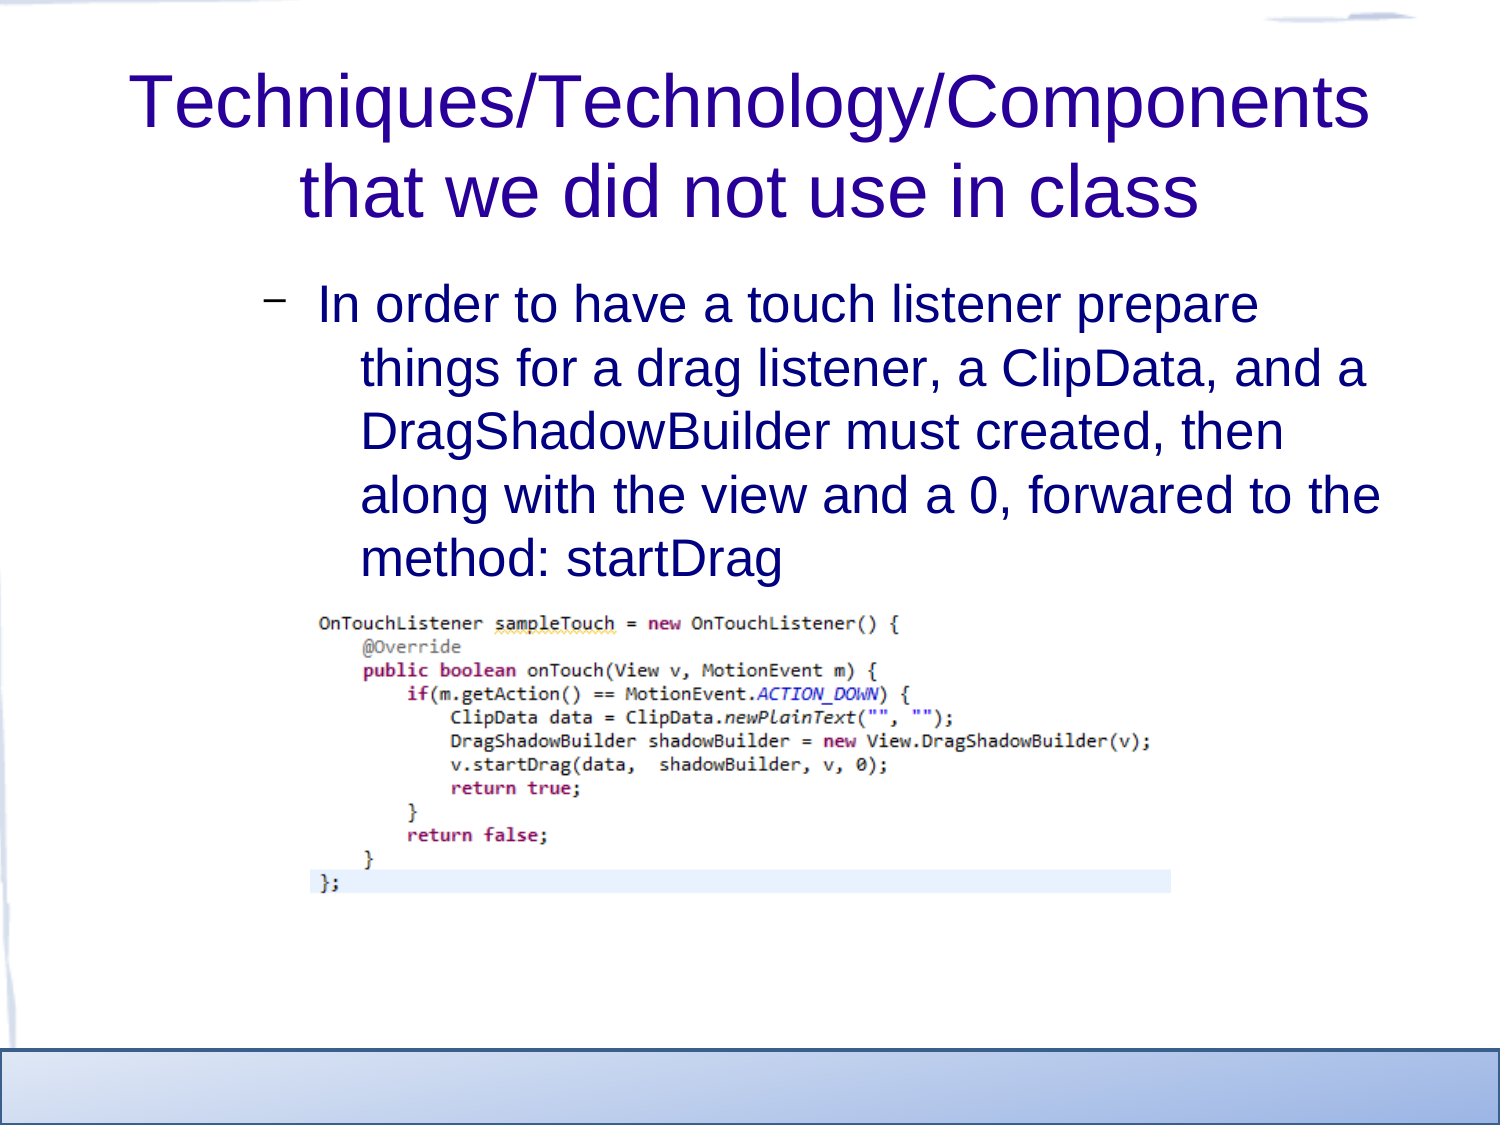

Techniques/Technology/Components that we did not use in class
# In order to have a touch listener prepare things for a drag listener, a ClipData, and a DragShadowBuilder must created, then along with the view and a 0, forwared to the method: startDrag